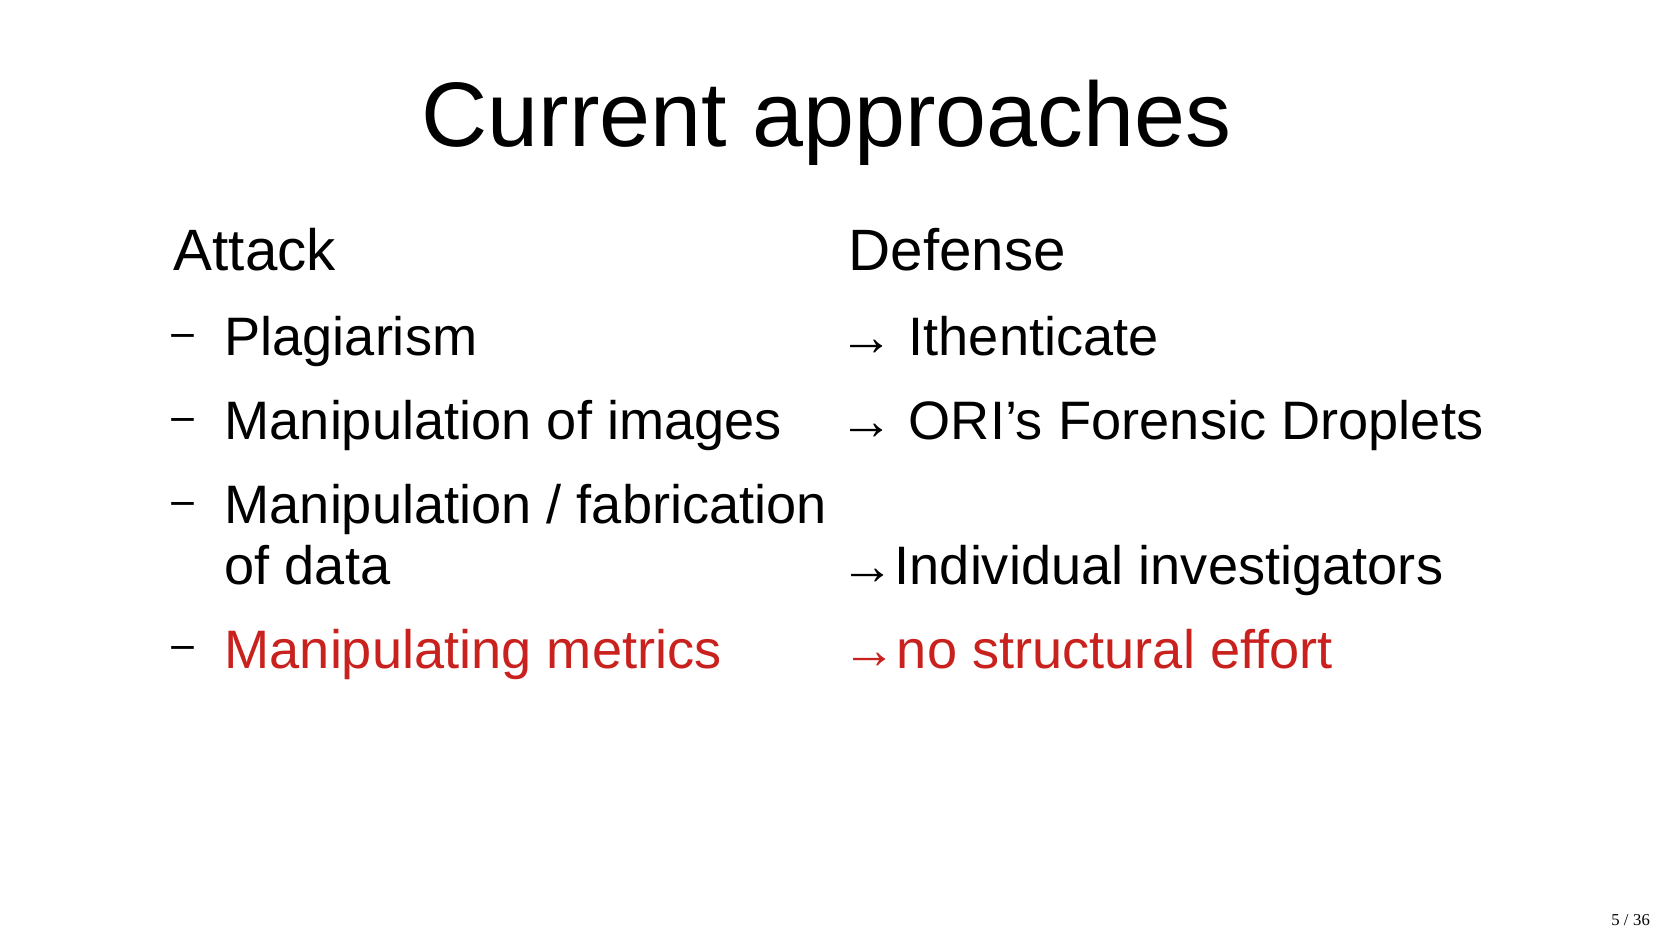

# Current approaches
 	 Attack	 	 		 	 	 	 Defense
Plagiarism 					 → Ithenticate
Manipulation of images 	 → ORI’s Forensic Droplets
Manipulation / fabrication
of data →Individual investigators
Manipulating metrics →no structural effort
5